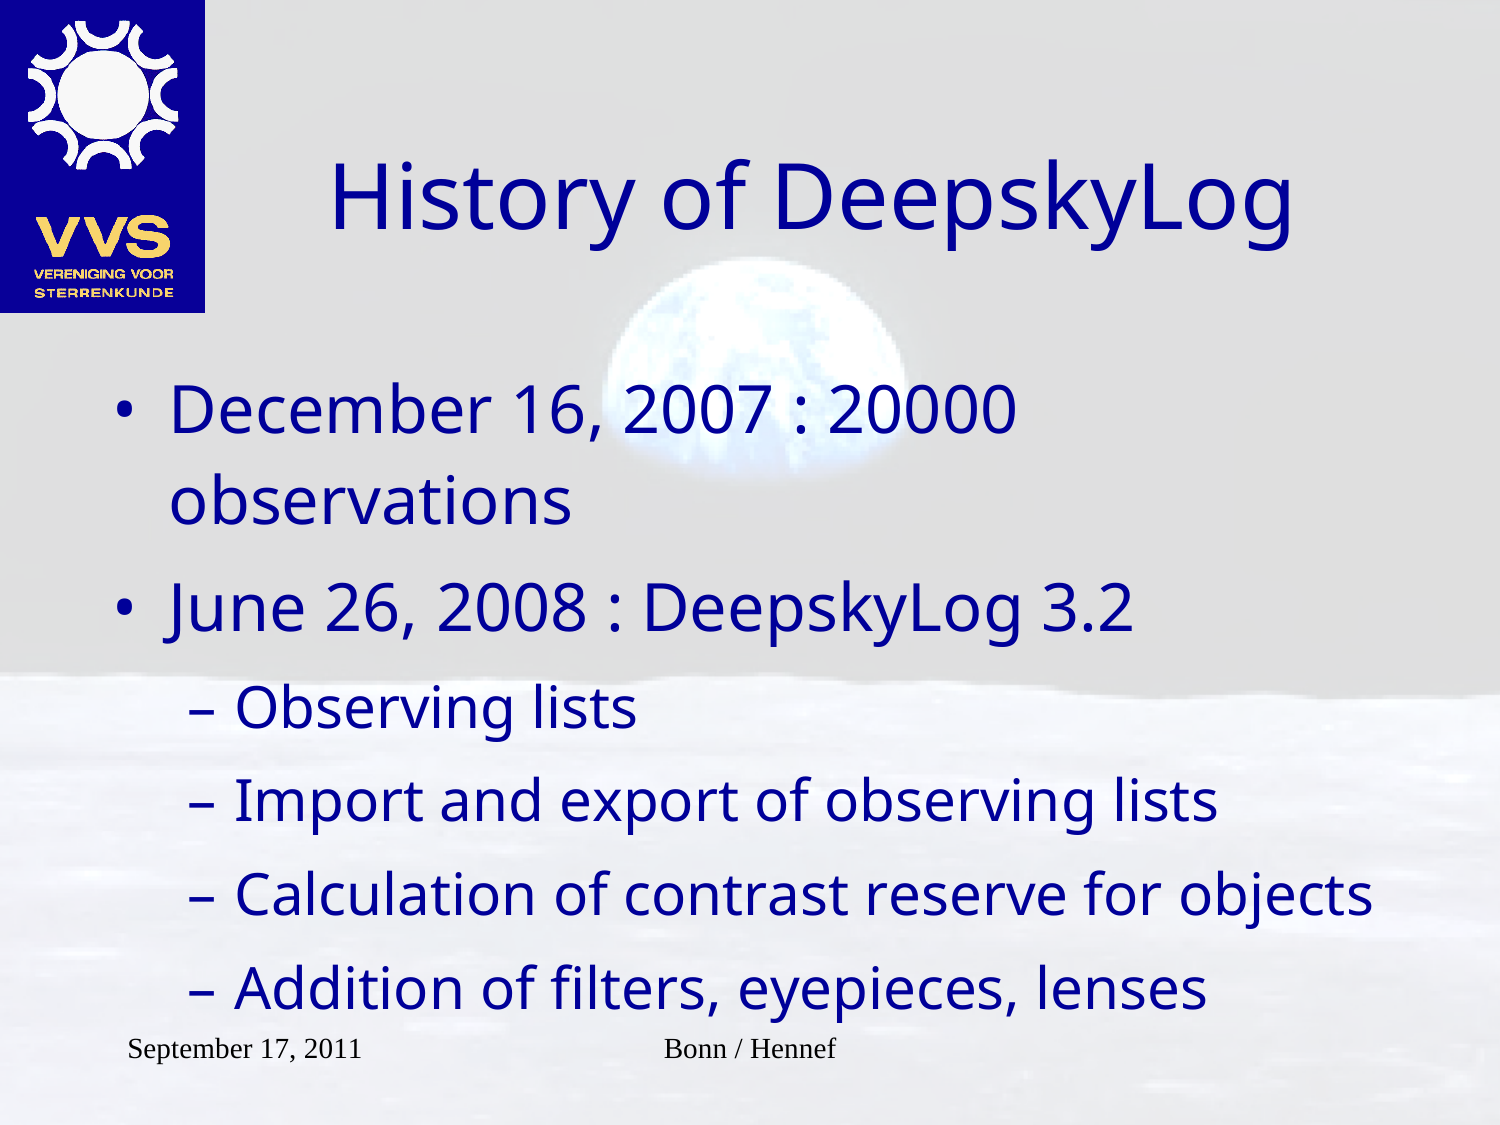

# History of DeepskyLog
December 16, 2007 : 20000 observations
June 26, 2008 : DeepskyLog 3.2
Observing lists
Import and export of observing lists
Calculation of contrast reserve for objects
Addition of filters, eyepieces, lenses
September 17, 2011
Bonn / Hennef